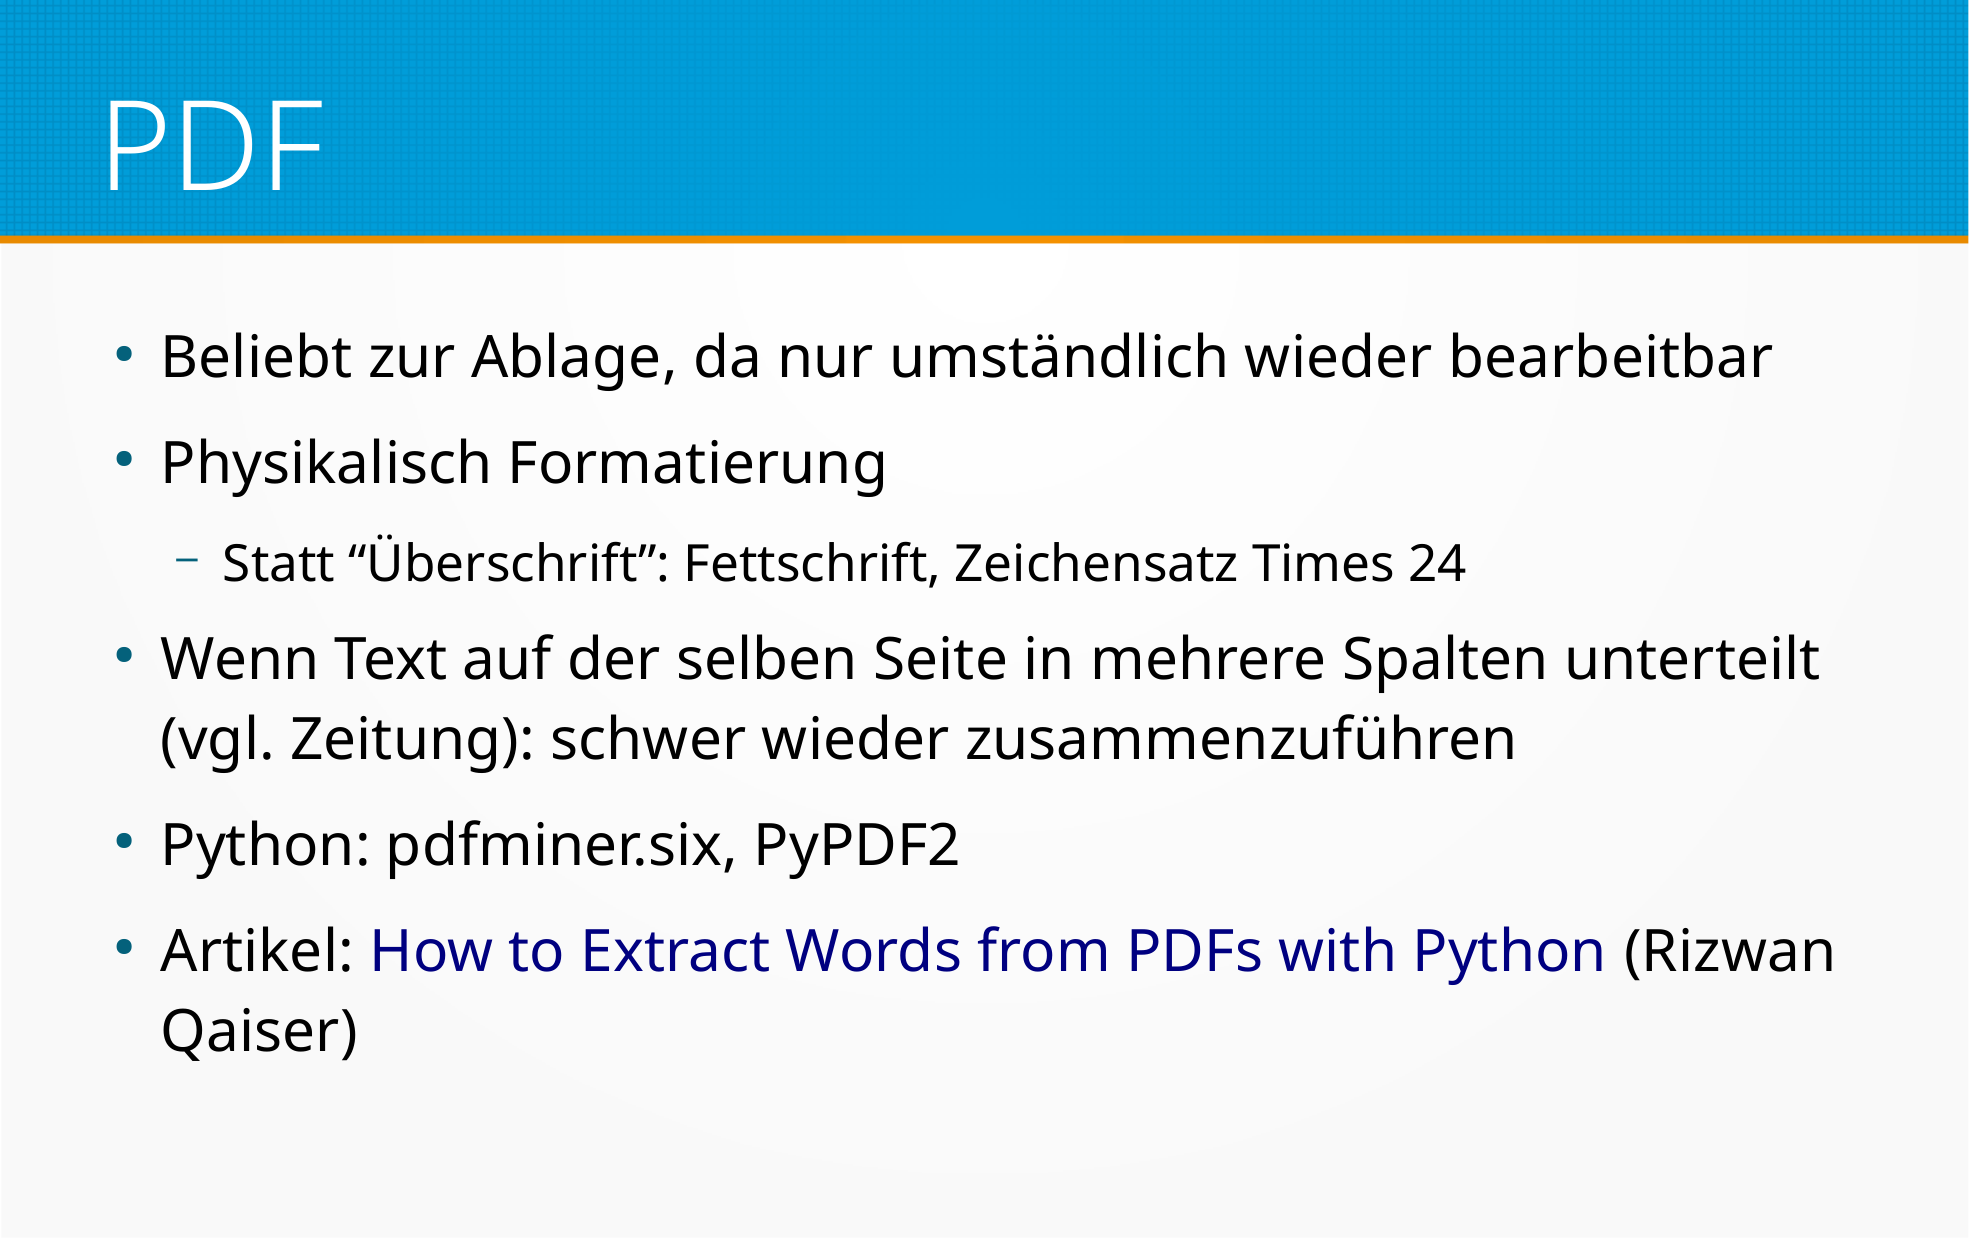

# PDF
Beliebt zur Ablage, da nur umständlich wieder bearbeitbar
Physikalisch Formatierung
Statt “Überschrift”: Fettschrift, Zeichensatz Times 24
Wenn Text auf der selben Seite in mehrere Spalten unterteilt (vgl. Zeitung): schwer wieder zusammenzuführen
Python: pdfminer.six, PyPDF2
Artikel: How to Extract Words from PDFs with Python (Rizwan Qaiser)